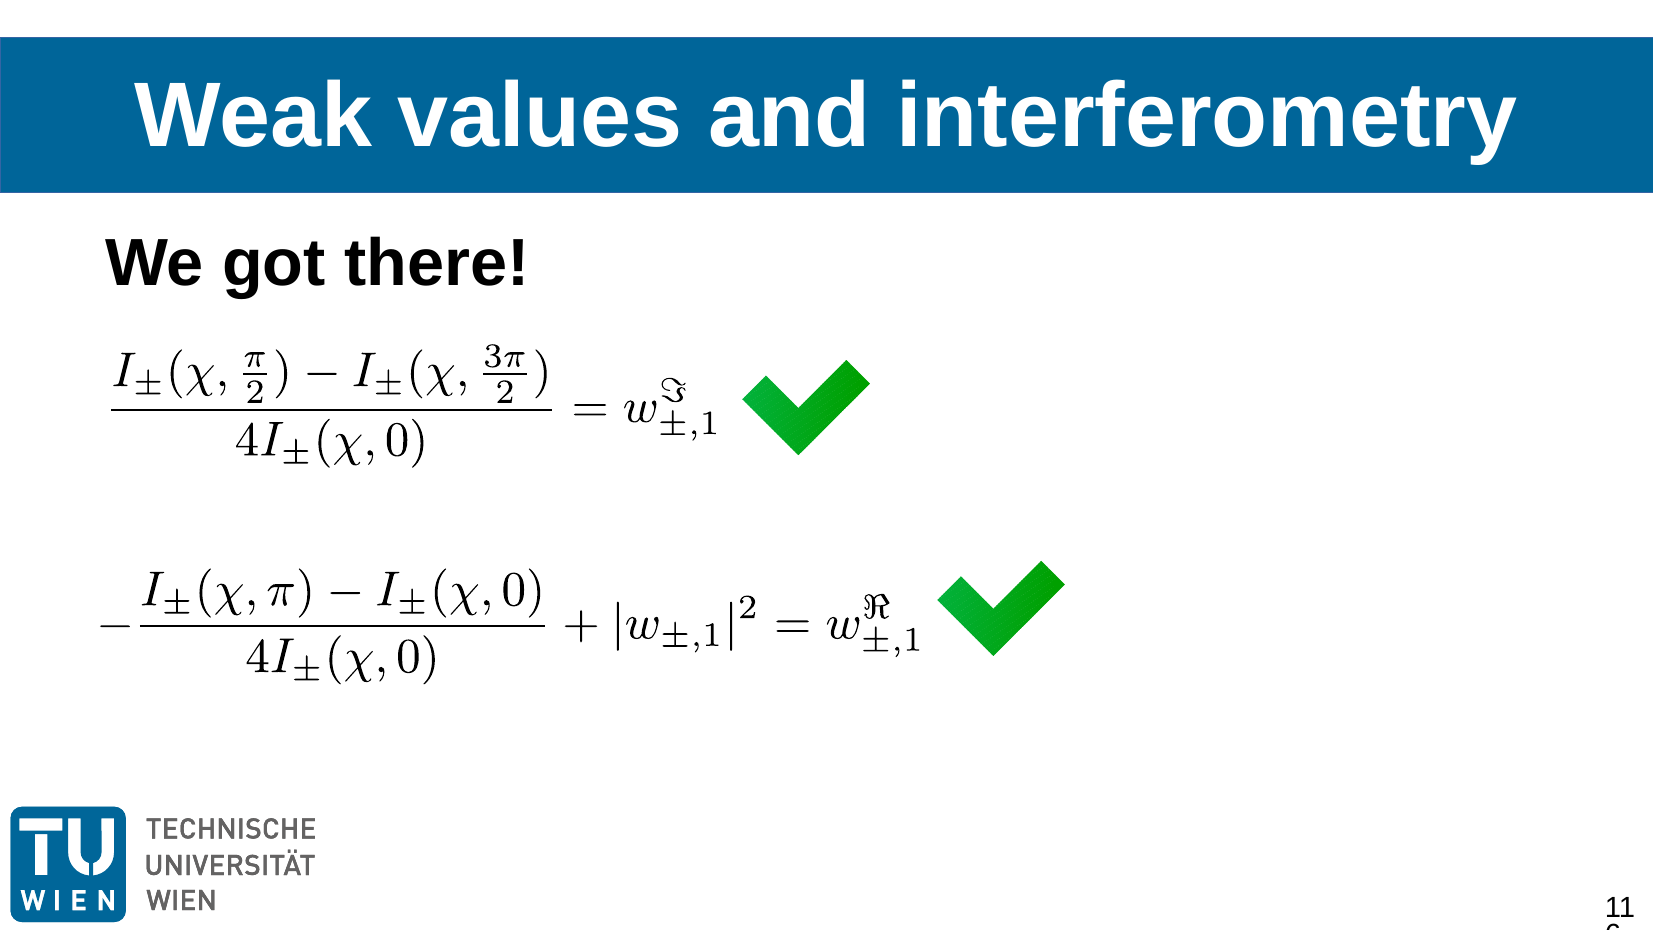

# Weak values and interferometry
We got there!